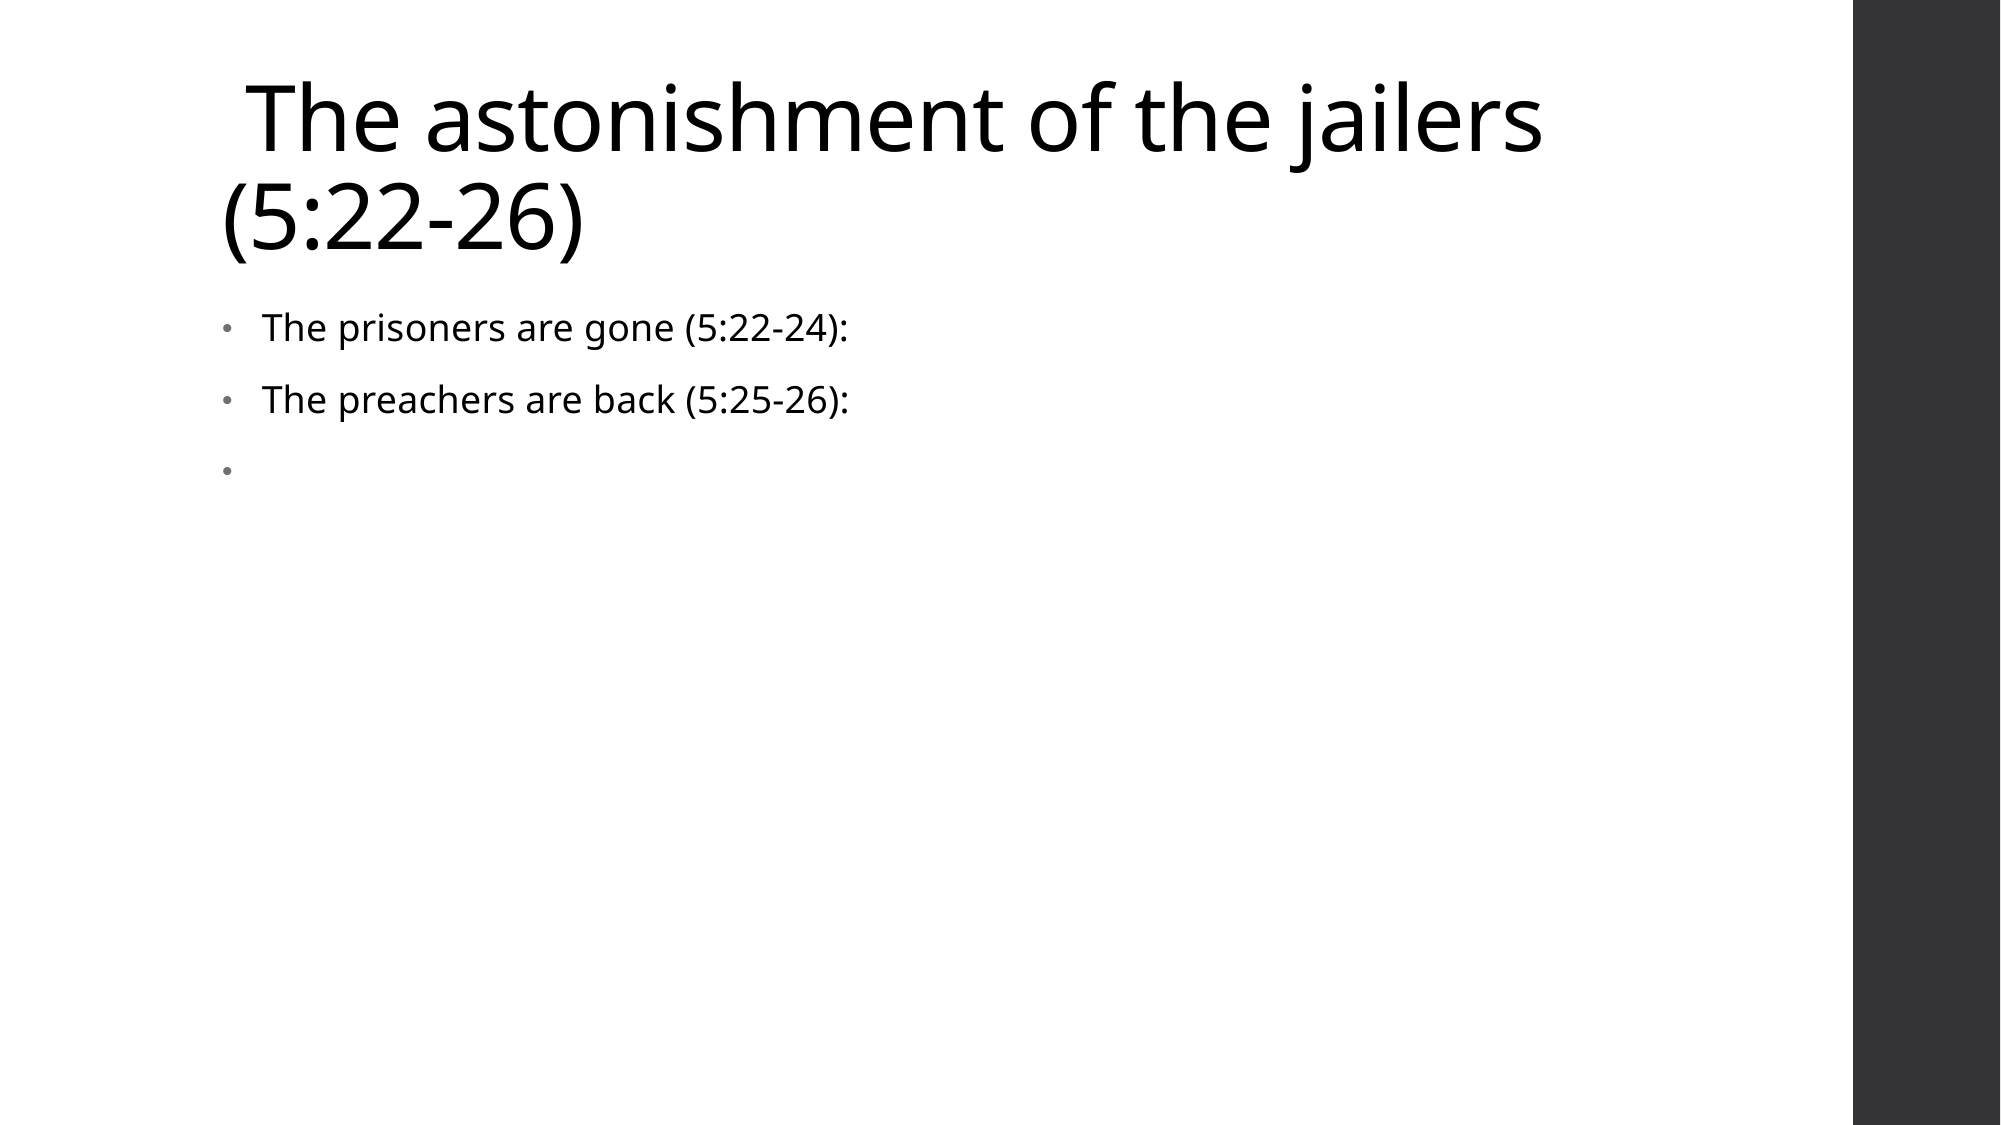

# The astonishment of the jailers (5:22-26)
 The prisoners are gone (5:22-24):
 The preachers are back (5:25-26):